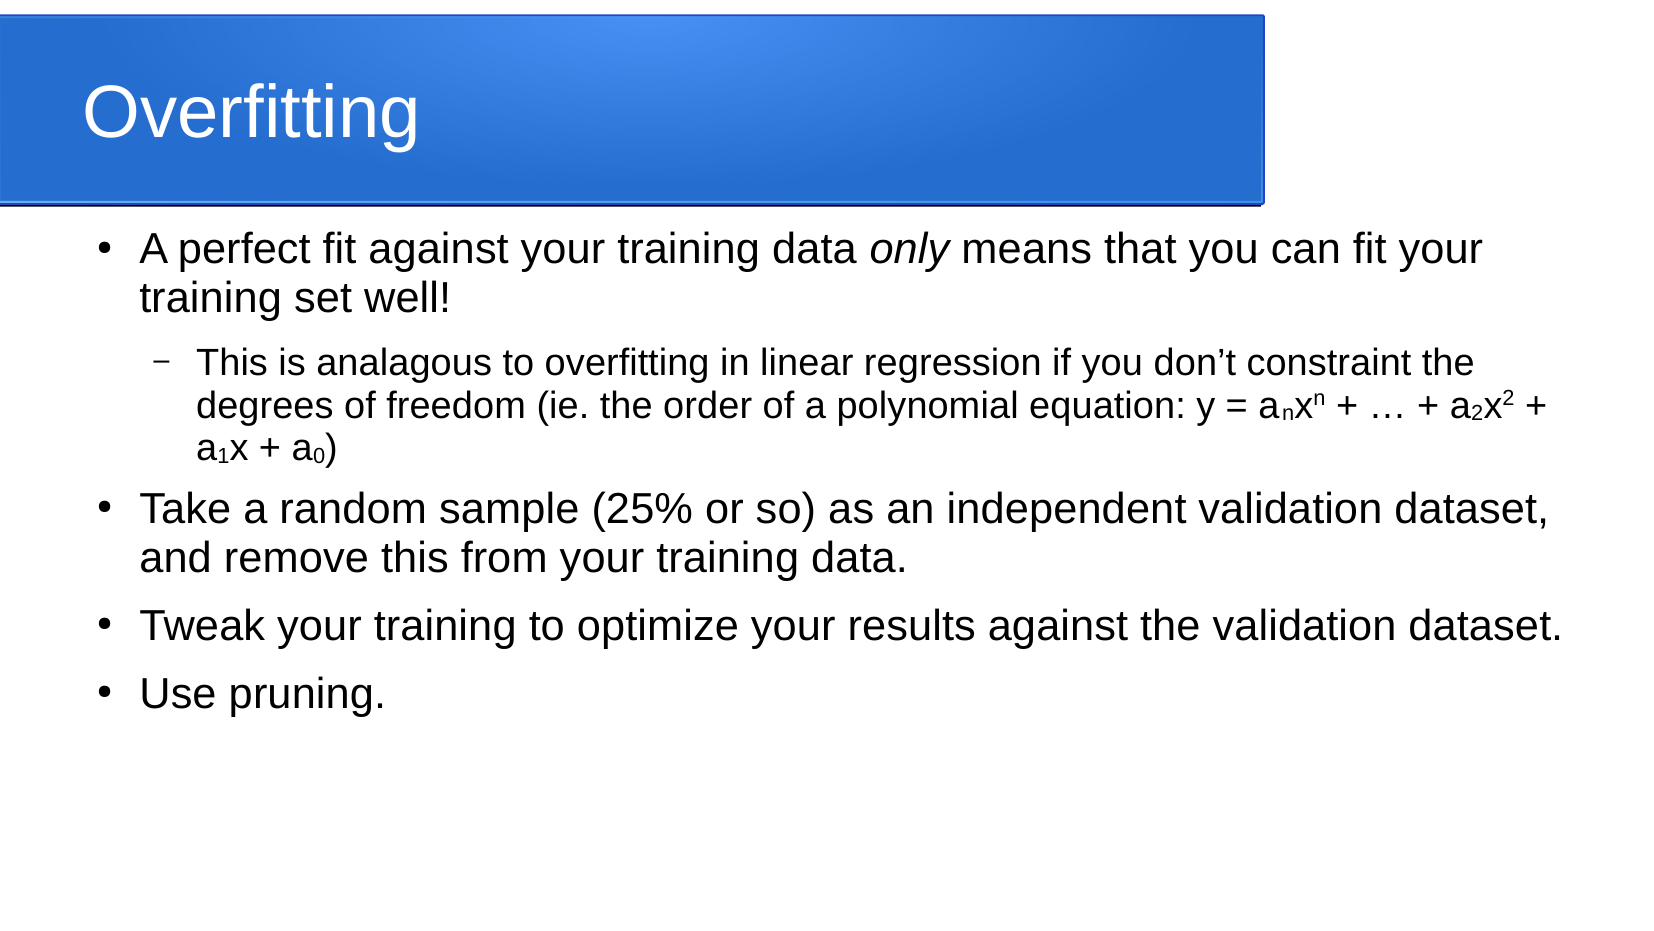

Overfitting
# A perfect fit against your training data only means that you can fit your training set well!
This is analagous to overfitting in linear regression if you don’t constraint the degrees of freedom (ie. the order of a polynomial equation: y = anxn + … + a2x2 + a1x + a0)
Take a random sample (25% or so) as an independent validation dataset, and remove this from your training data.
Tweak your training to optimize your results against the validation dataset.
Use pruning.